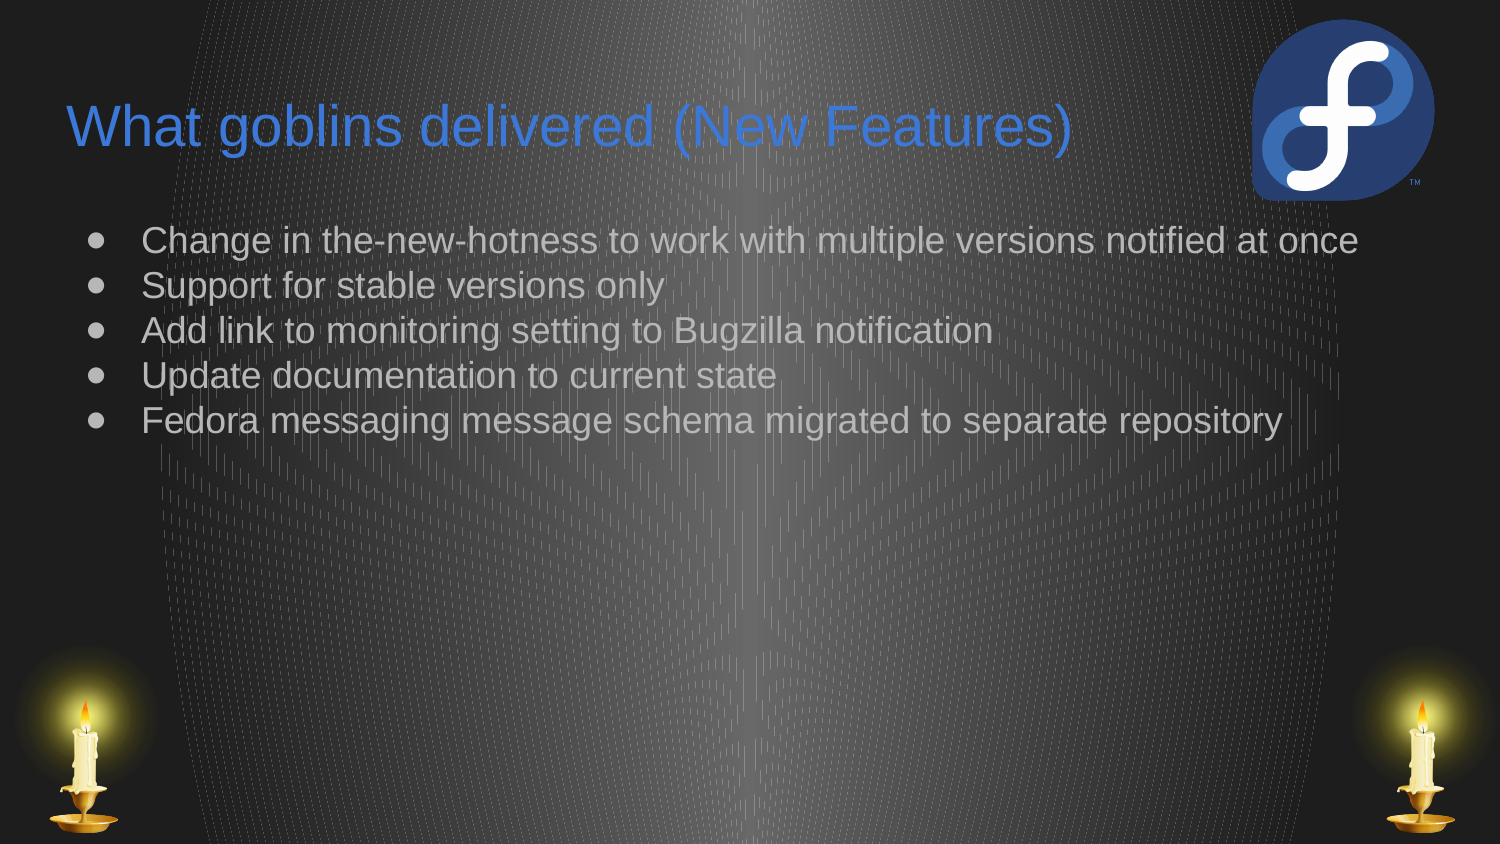

# What goblins delivered (New Features)
Change in the-new-hotness to work with multiple versions notified at once
Support for stable versions only
Add link to monitoring setting to Bugzilla notification
Update documentation to current state
Fedora messaging message schema migrated to separate repository